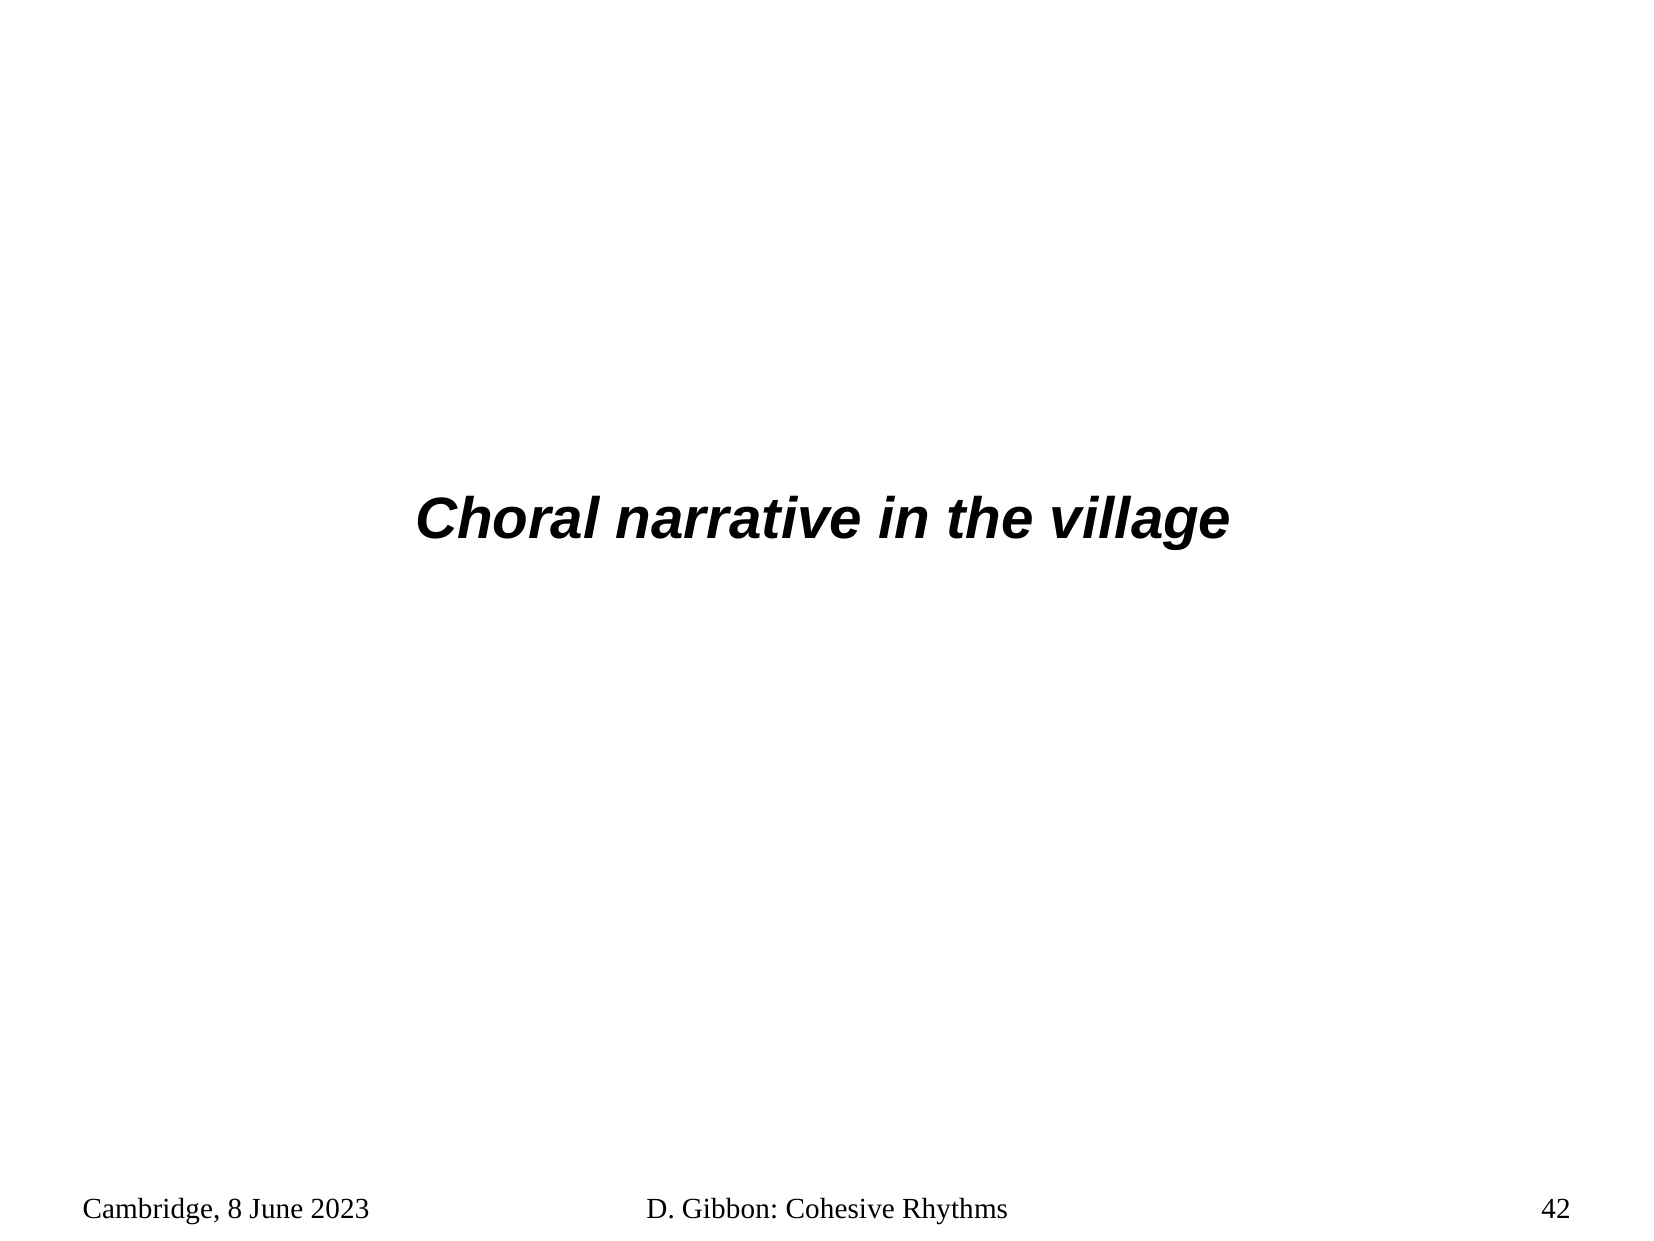

# Choral narrative in the village
Cambridge, 8 June 2023
D. Gibbon: Cohesive Rhythms
42